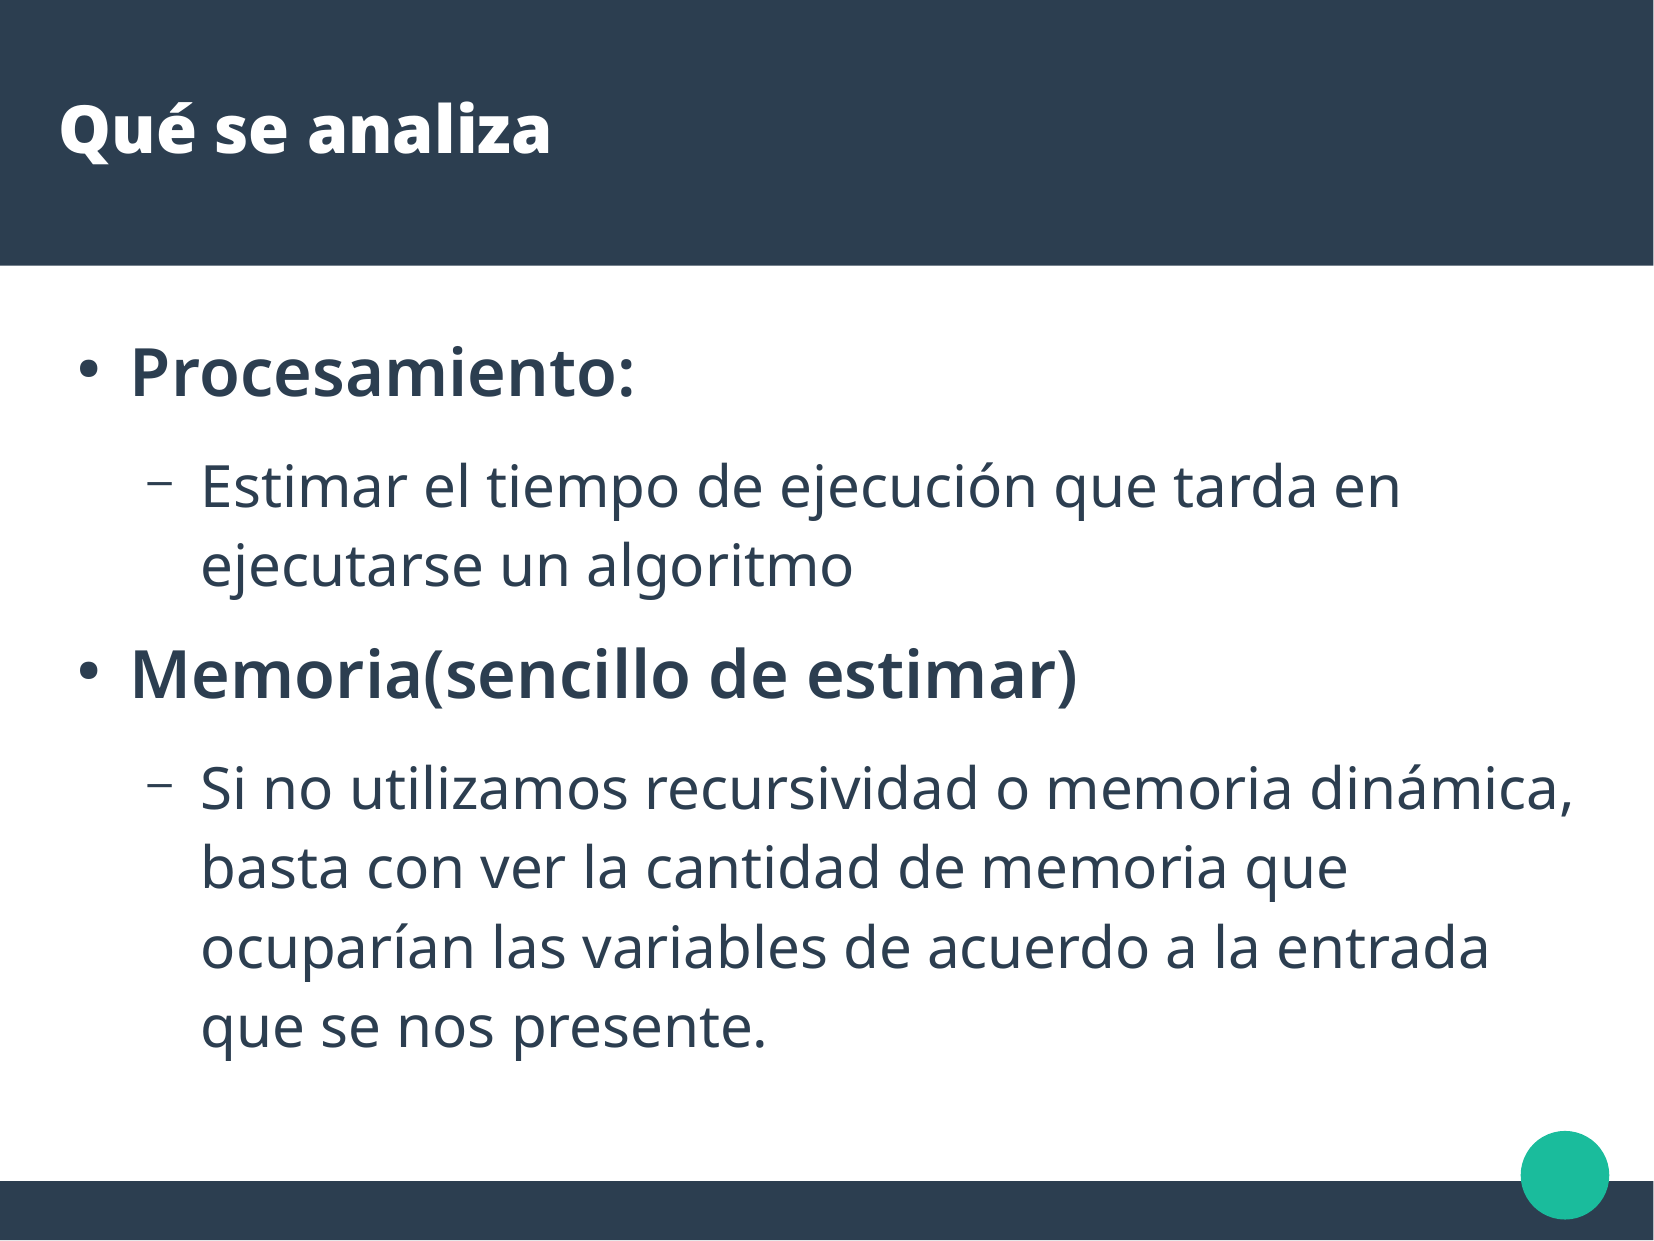

# Qué se analiza
Procesamiento:
Estimar el tiempo de ejecución que tarda en ejecutarse un algoritmo
Memoria(sencillo de estimar)
Si no utilizamos recursividad o memoria dinámica, basta con ver la cantidad de memoria que ocuparían las variables de acuerdo a la entrada que se nos presente.